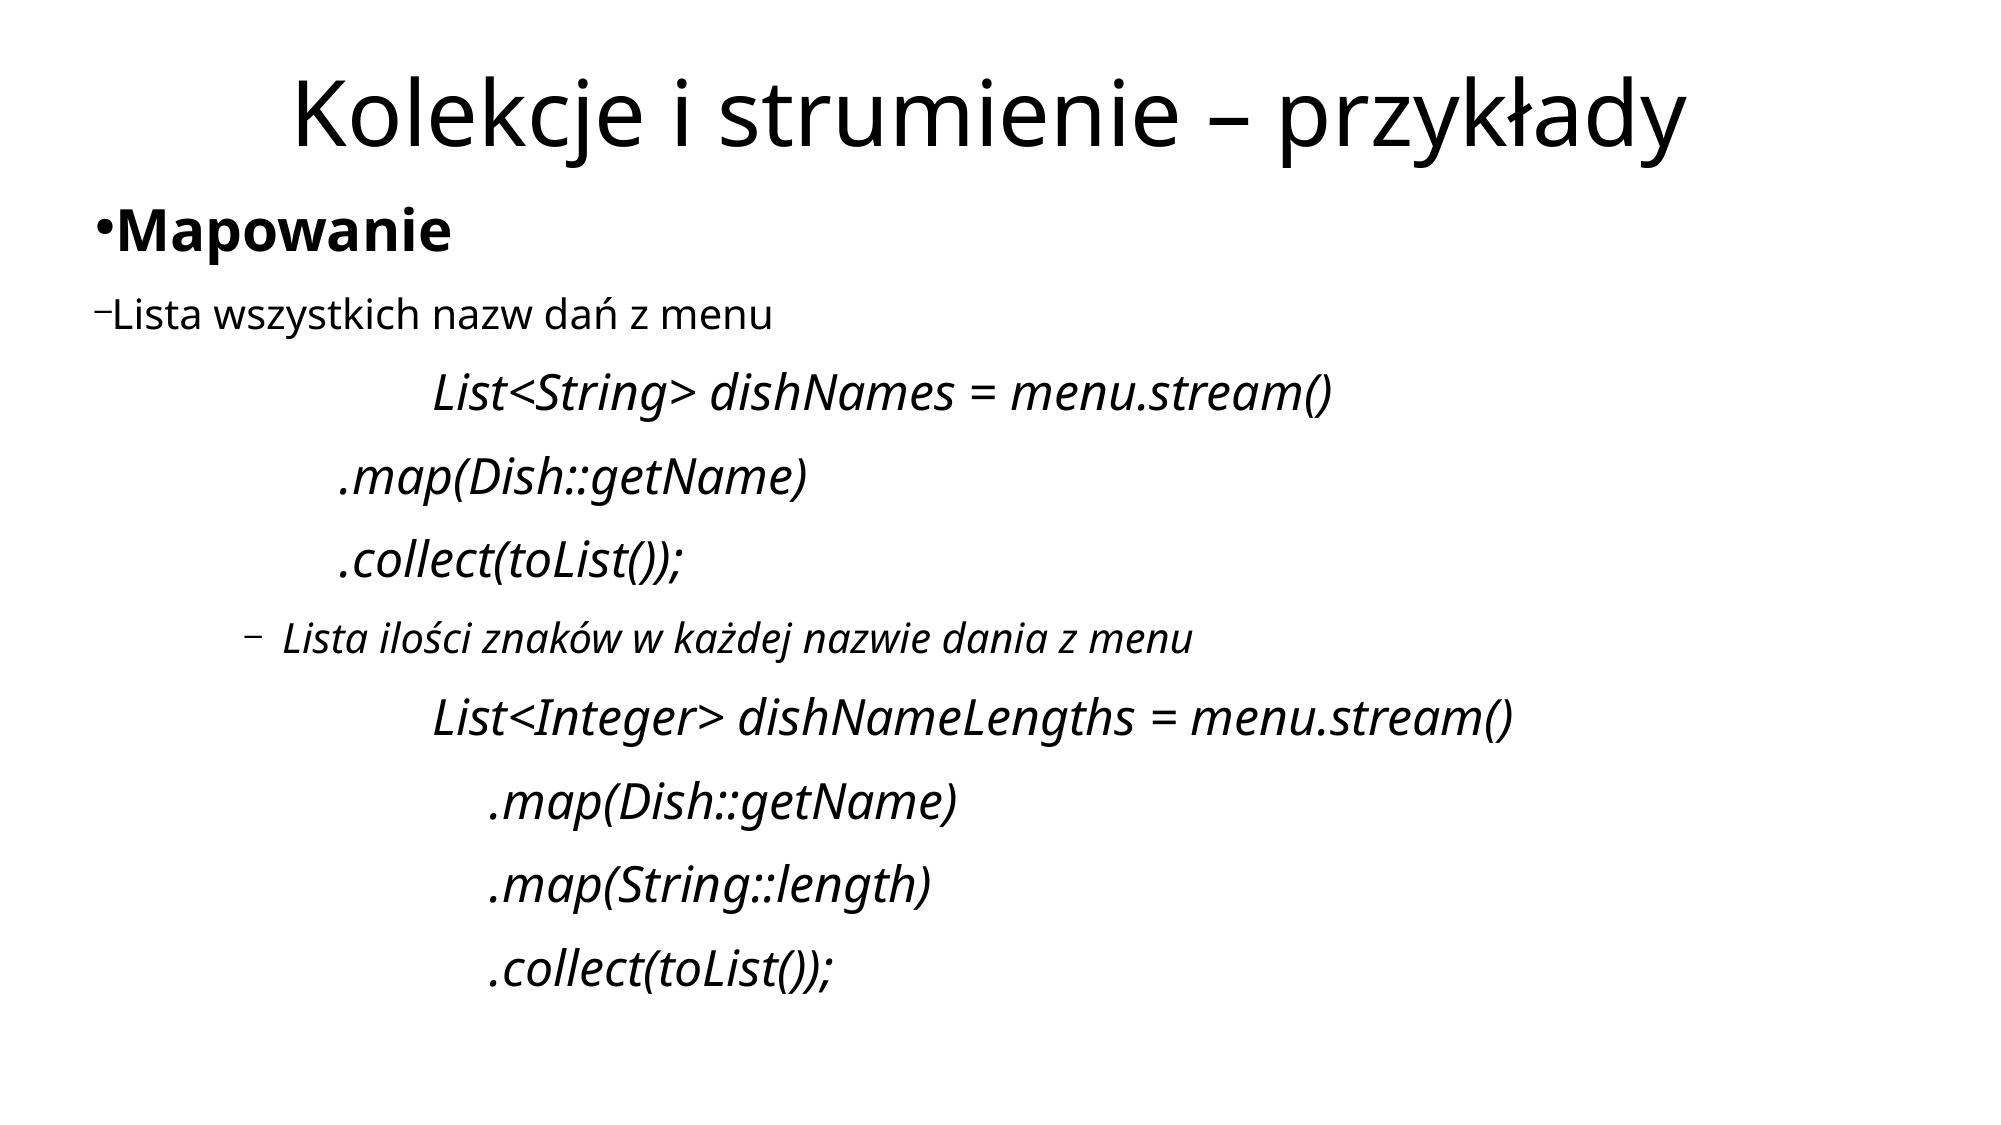

# Kolekcje i strumienie – przykłady
Mapowanie
Lista wszystkich nazw dań z menu
List<String> dishNames = menu.stream()
 .map(Dish::getName)
 .collect(toList());
Lista ilości znaków w każdej nazwie dania z menu
List<Integer> dishNameLengths = menu.stream()
 .map(Dish::getName)
 .map(String::length)
 .collect(toList());